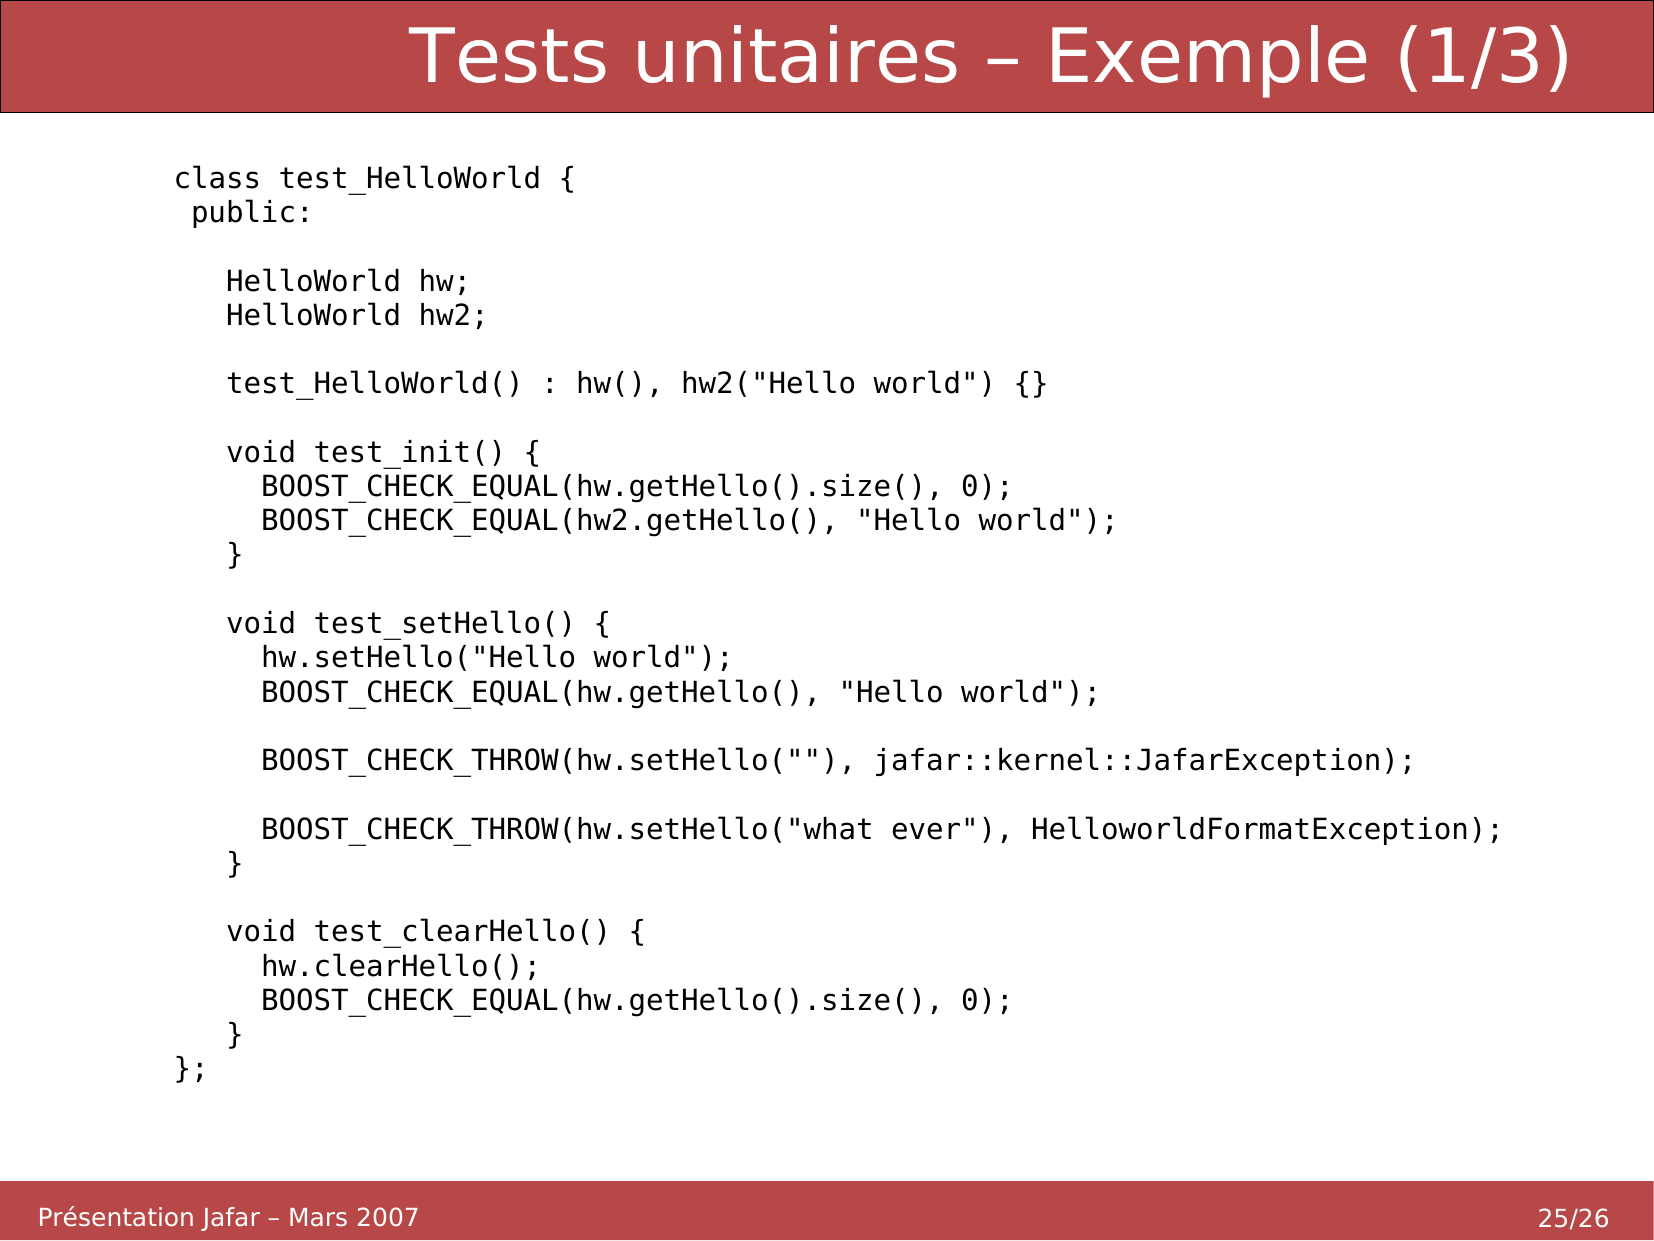

# Tests unitaires – Exemple (1/3)
class test_HelloWorld {
 public:
 HelloWorld hw;
 HelloWorld hw2;
 test_HelloWorld() : hw(), hw2("Hello world") {}
 void test_init() {
 BOOST_CHECK_EQUAL(hw.getHello().size(), 0);
 BOOST_CHECK_EQUAL(hw2.getHello(), "Hello world");
 }
 void test_setHello() {
 hw.setHello("Hello world");
 BOOST_CHECK_EQUAL(hw.getHello(), "Hello world");
 BOOST_CHECK_THROW(hw.setHello(""), jafar::kernel::JafarException);
 BOOST_CHECK_THROW(hw.setHello("what ever"), HelloworldFormatException);
 }
 void test_clearHello() {
 hw.clearHello();
 BOOST_CHECK_EQUAL(hw.getHello().size(), 0);
 }
};